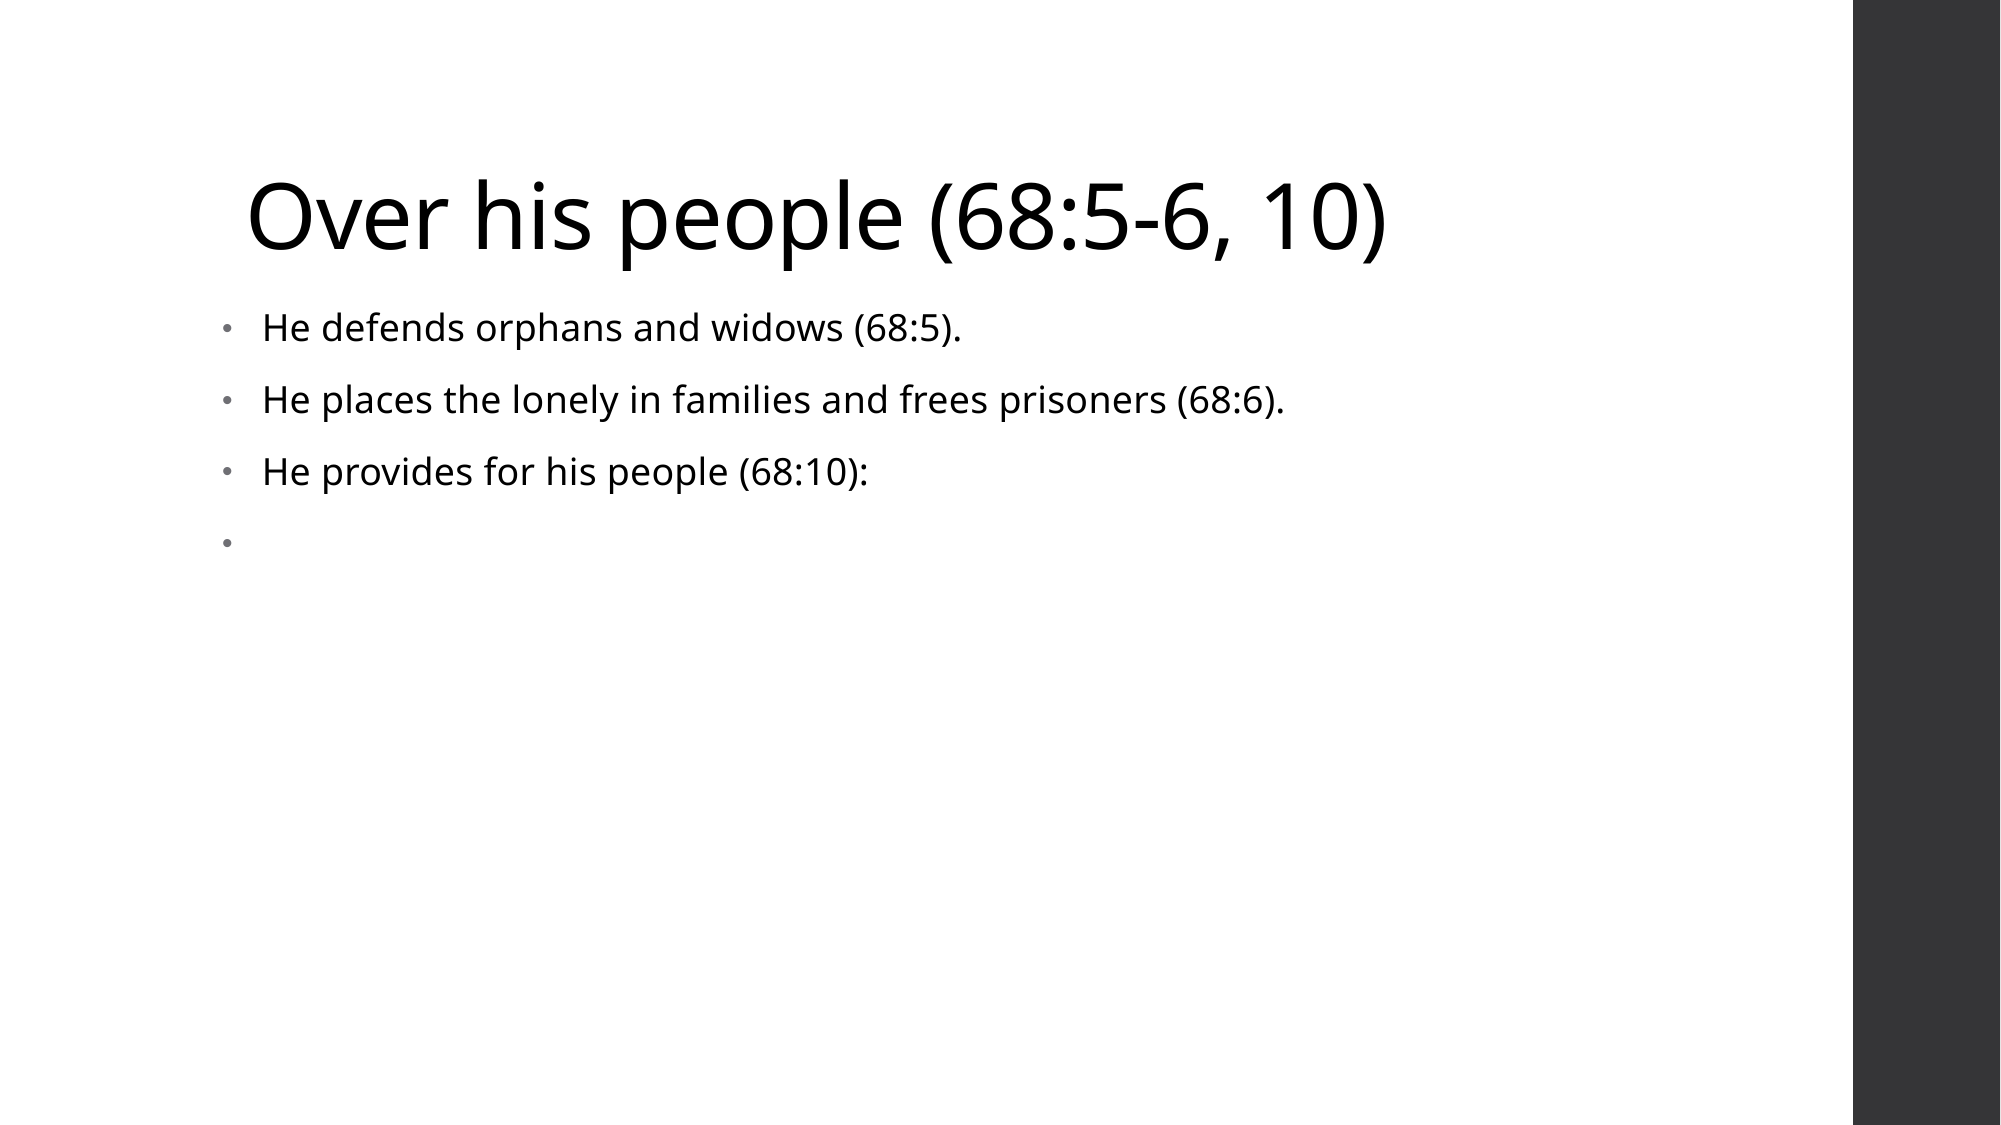

# Over his people (68:5-6, 10)
 He defends orphans and widows (68:5).
 He places the lonely in families and frees prisoners (68:6).
 He provides for his people (68:10):